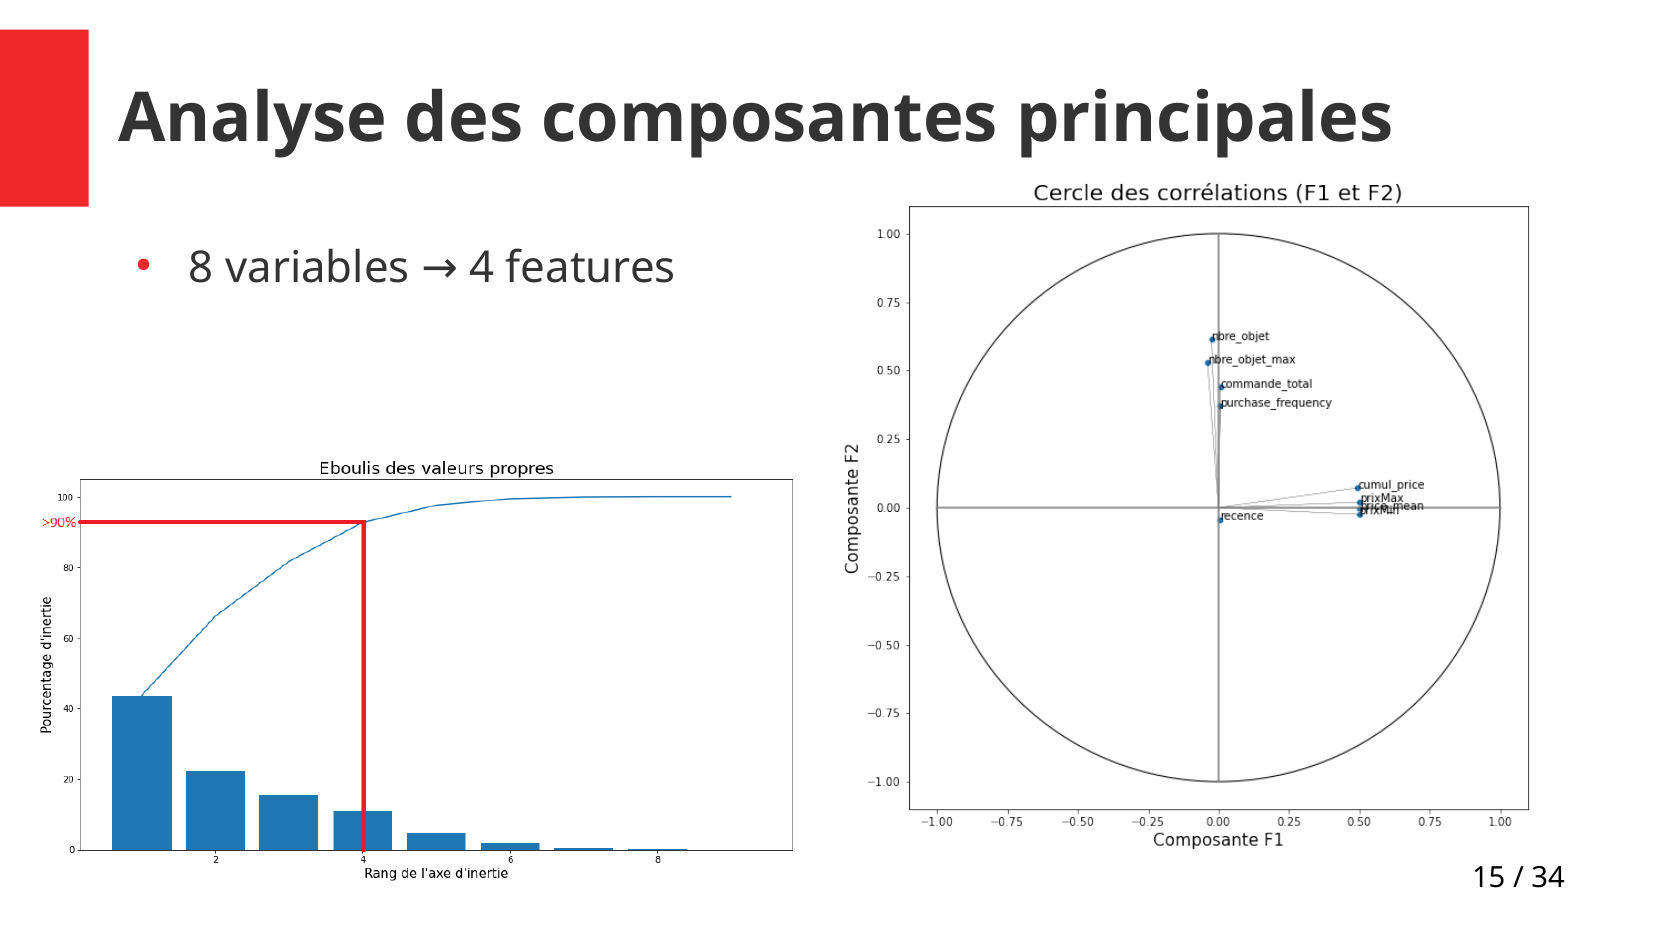

# Analyse des composantes principales
8 variables → 4 features
15